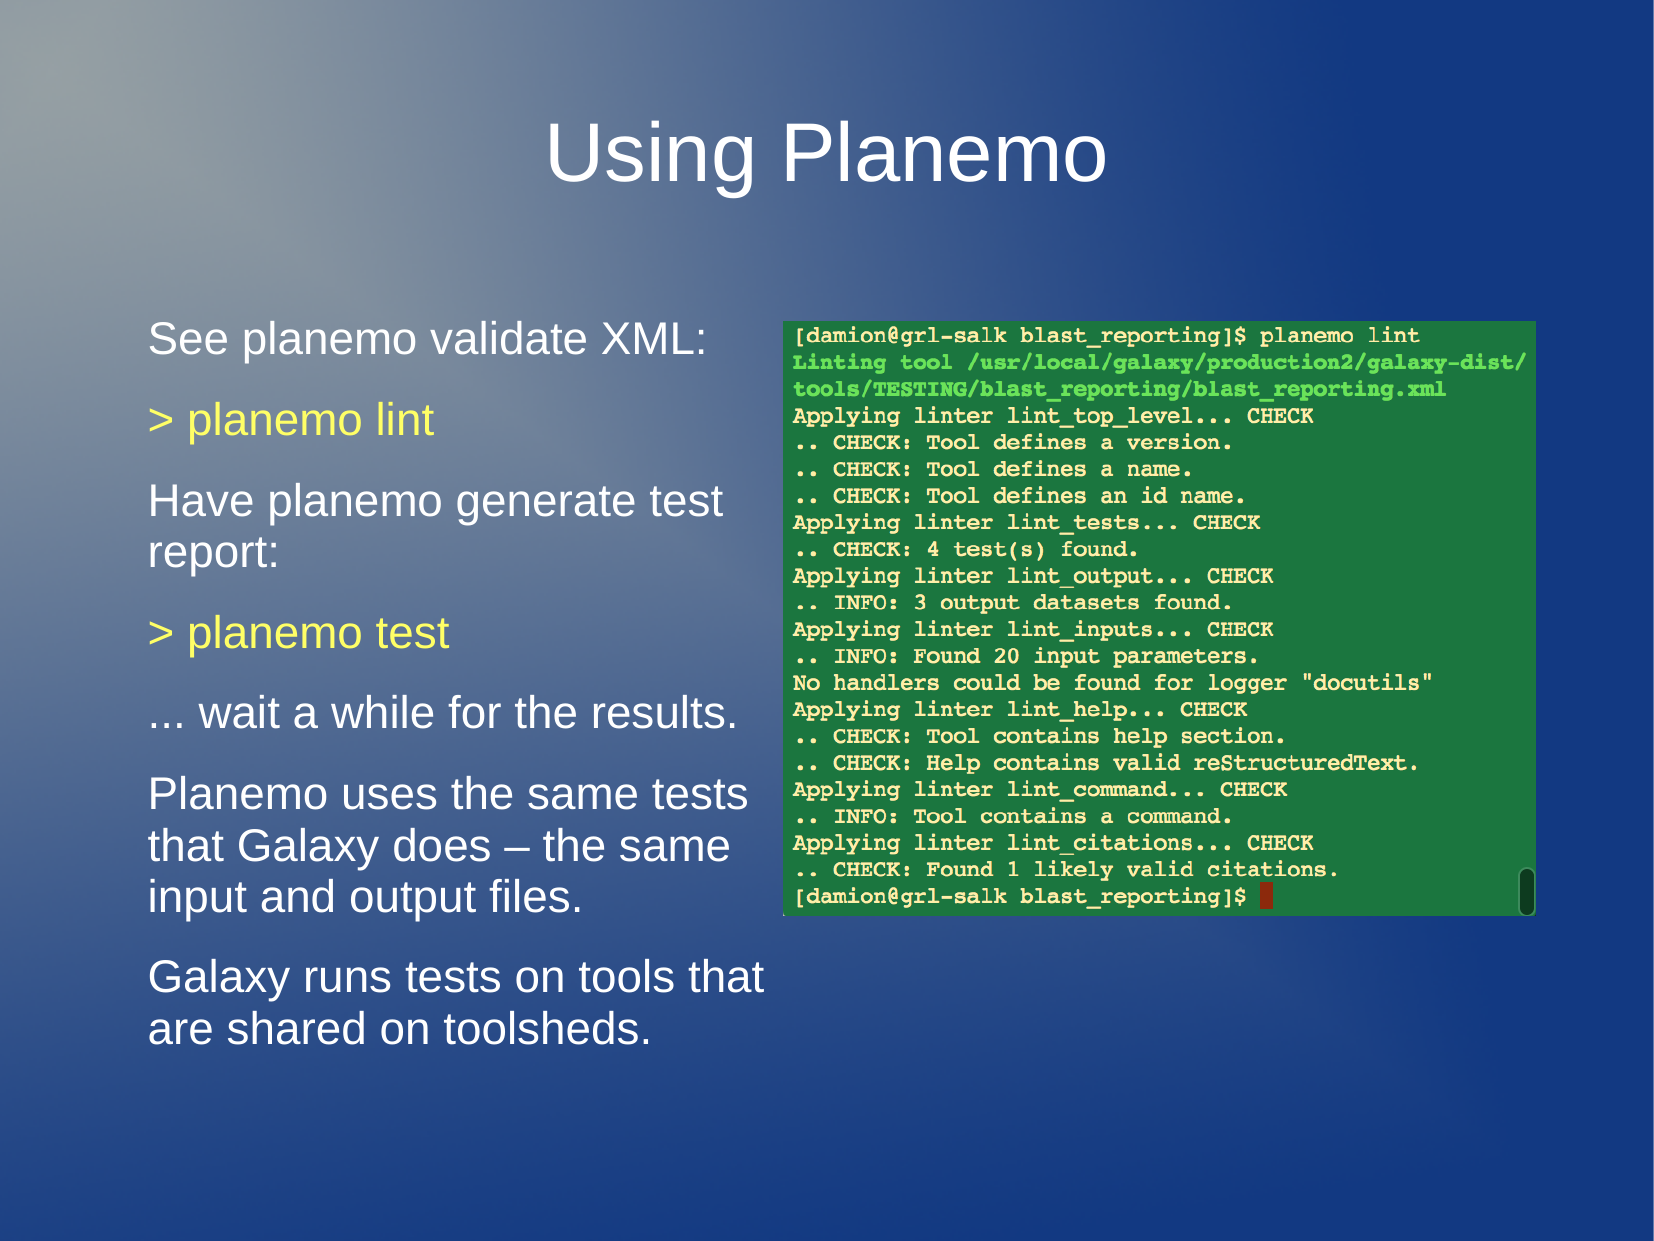

# Using Planemo
See planemo validate XML:
> planemo lint
Have planemo generate test report:
> planemo test
... wait a while for the results.
Planemo uses the same tests that Galaxy does – the same input and output files.
Galaxy runs tests on tools that are shared on toolsheds.